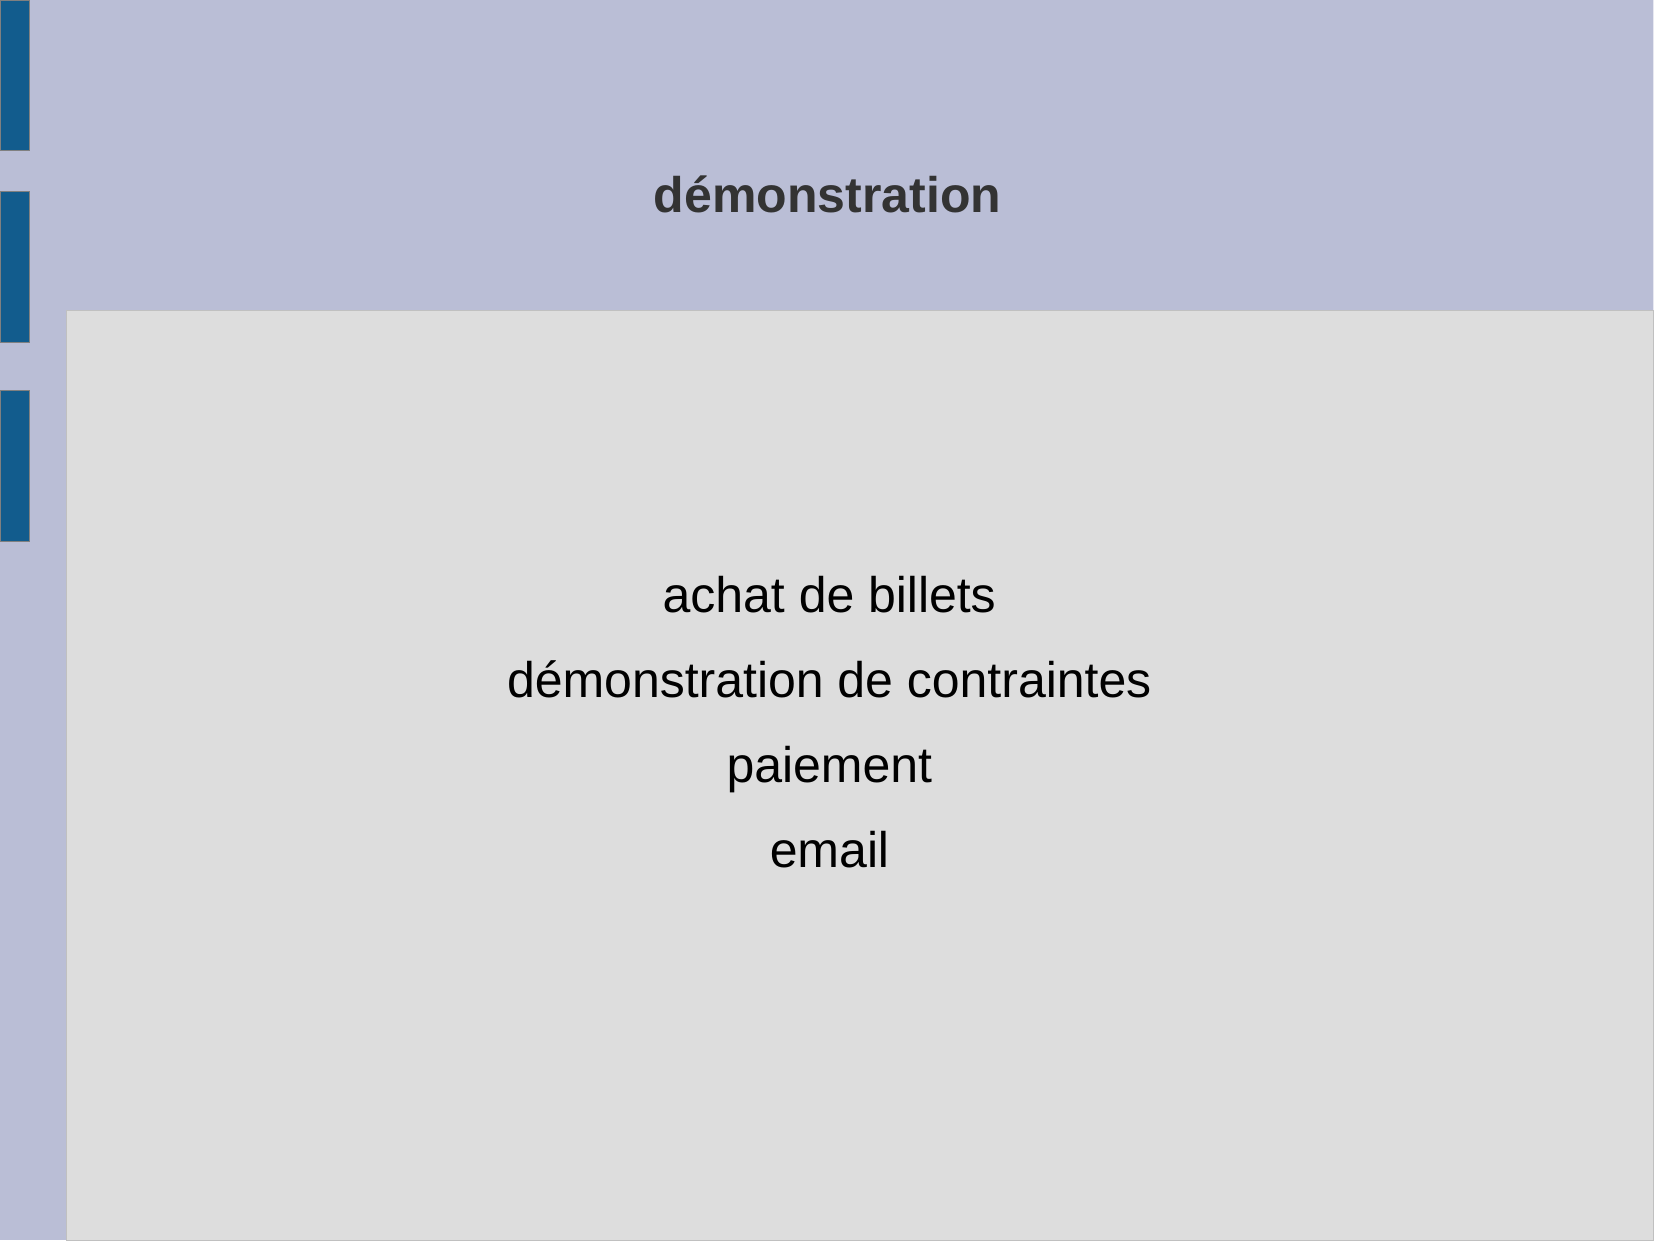

# démonstration
achat de billets
démonstration de contraintes
paiement
email